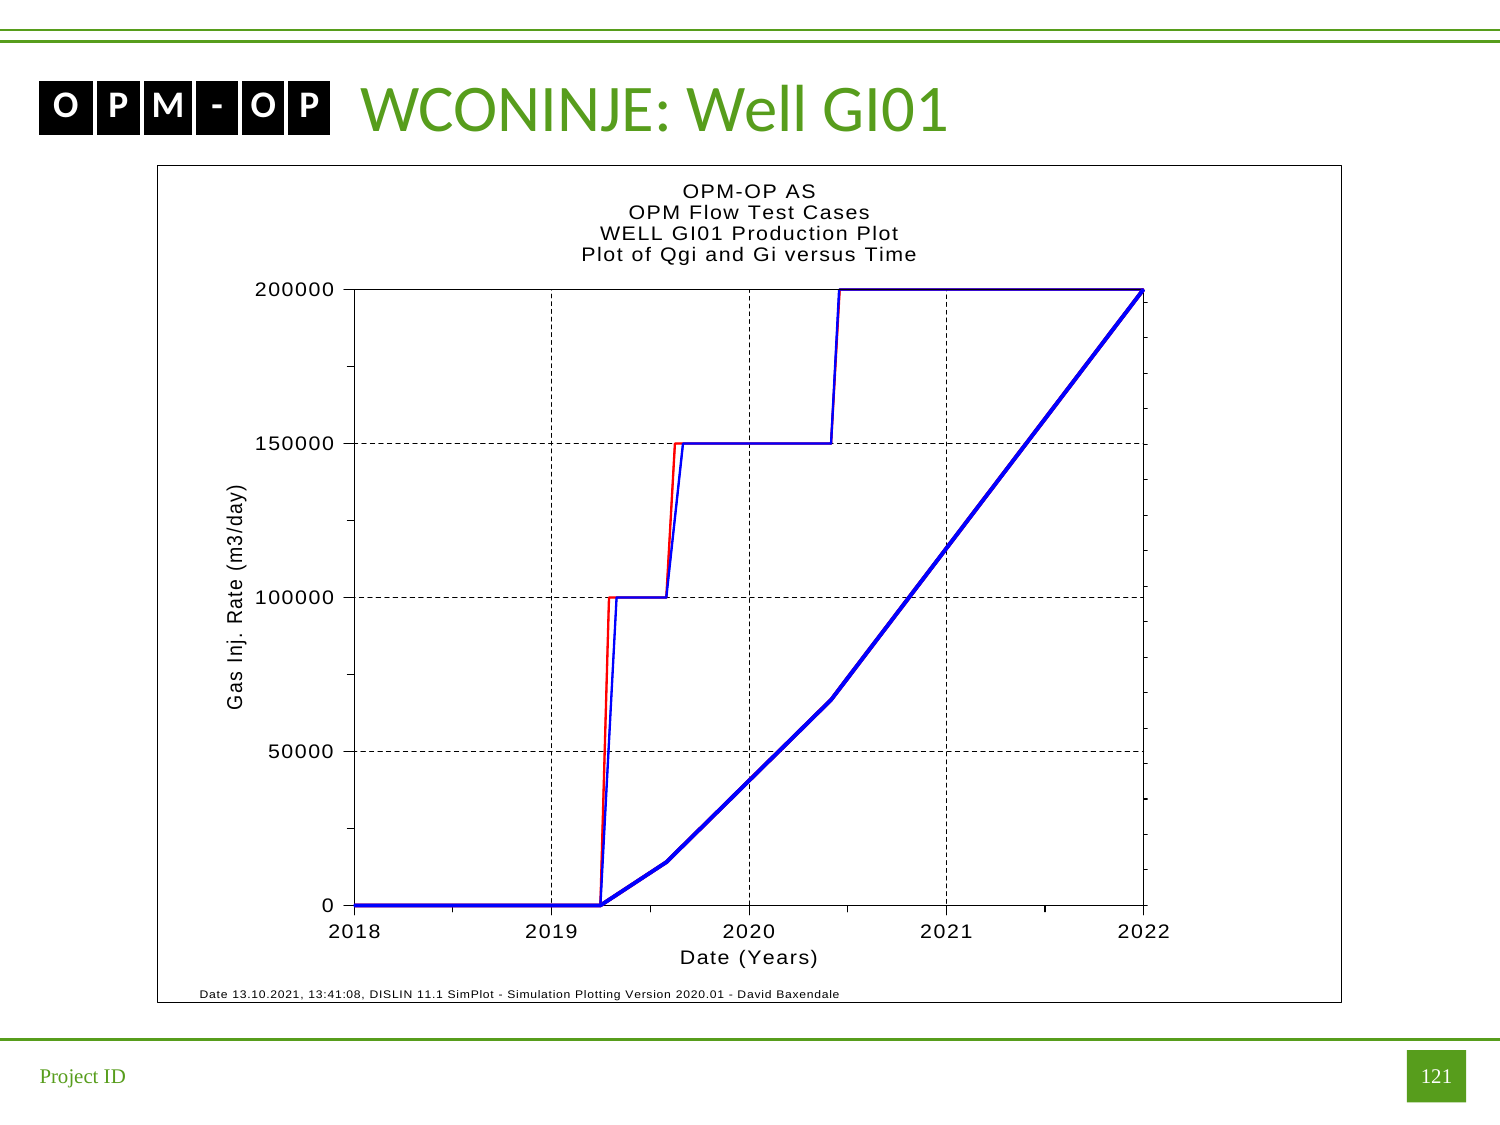

# WCONINJE: well GI01
Project ID
121